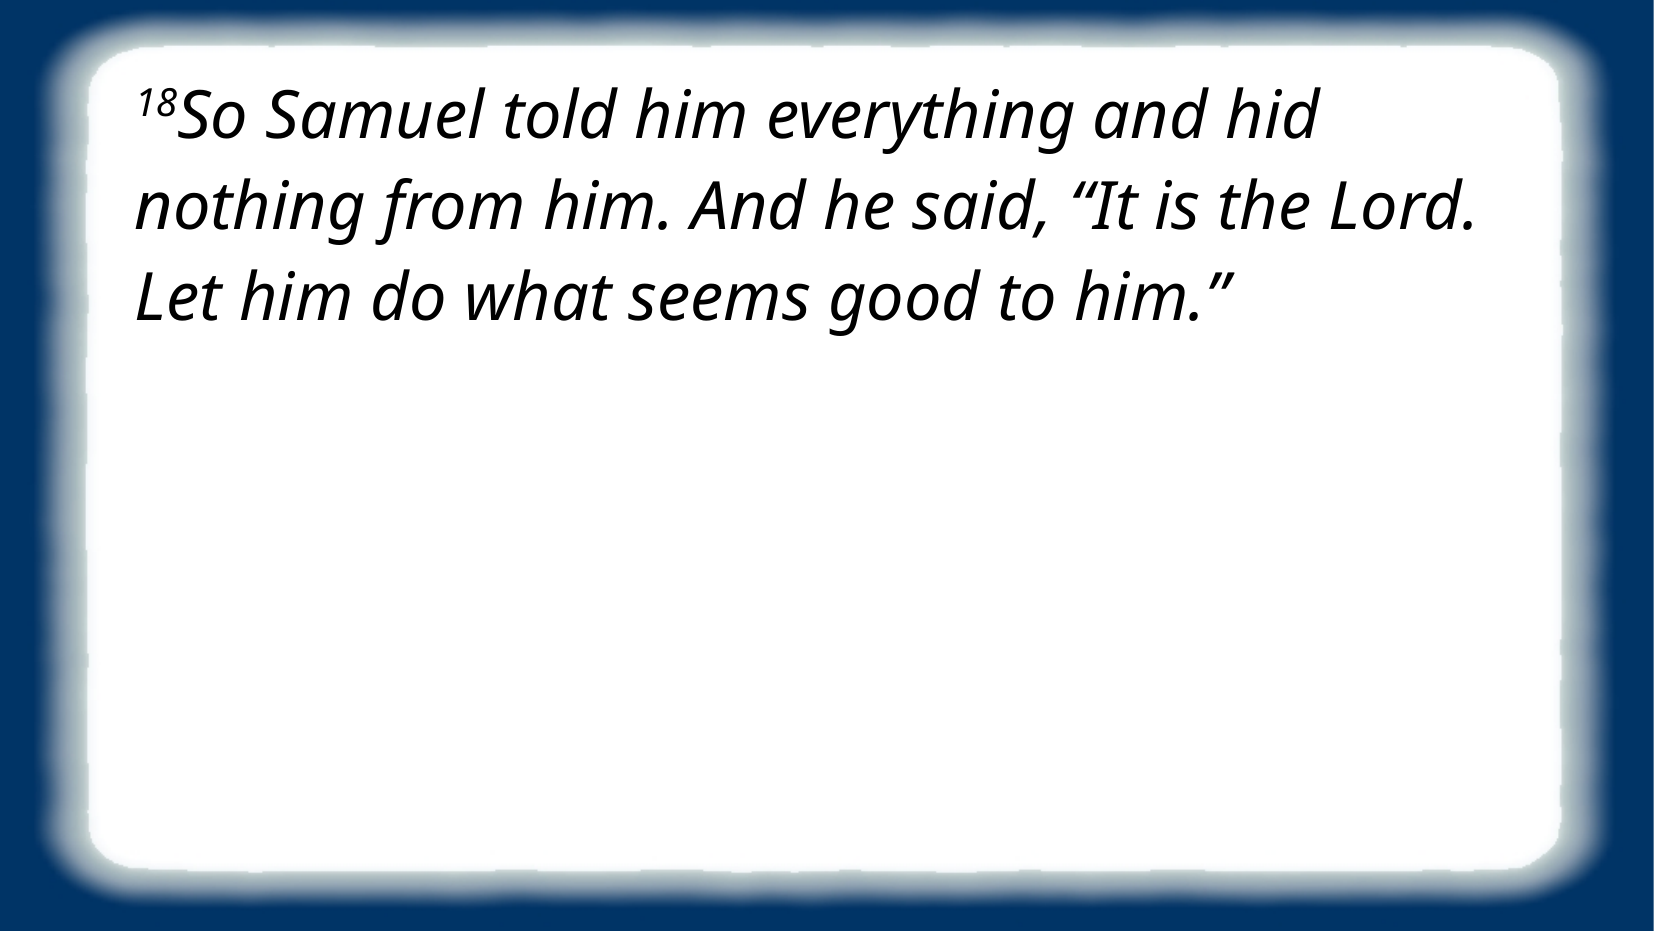

18So Samuel told him everything and hid nothing from him. And he said, “It is the Lord. Let him do what seems good to him.”